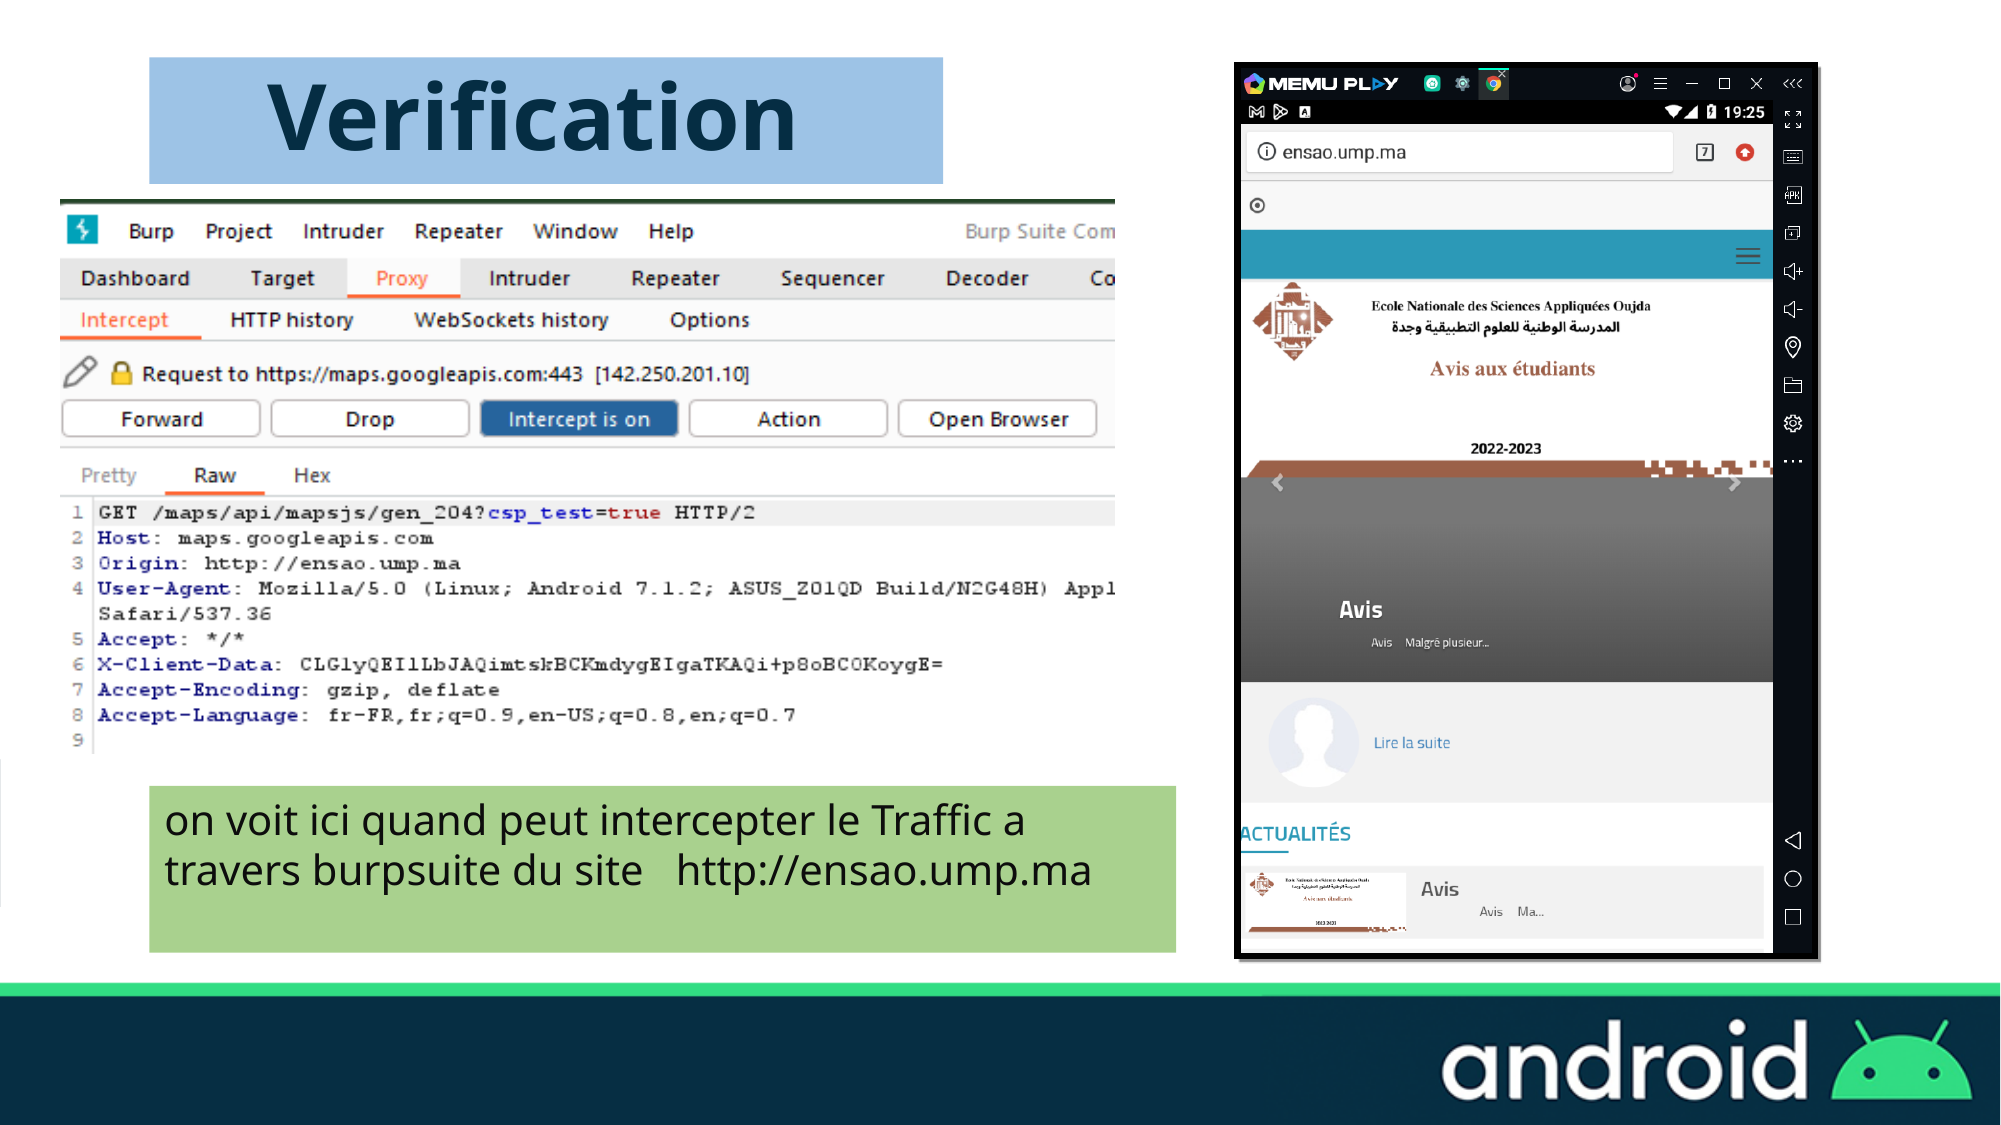

# Verification
on voit ici quand peut intercepter le Traffic a travers burpsuite du site http://ensao.ump.ma